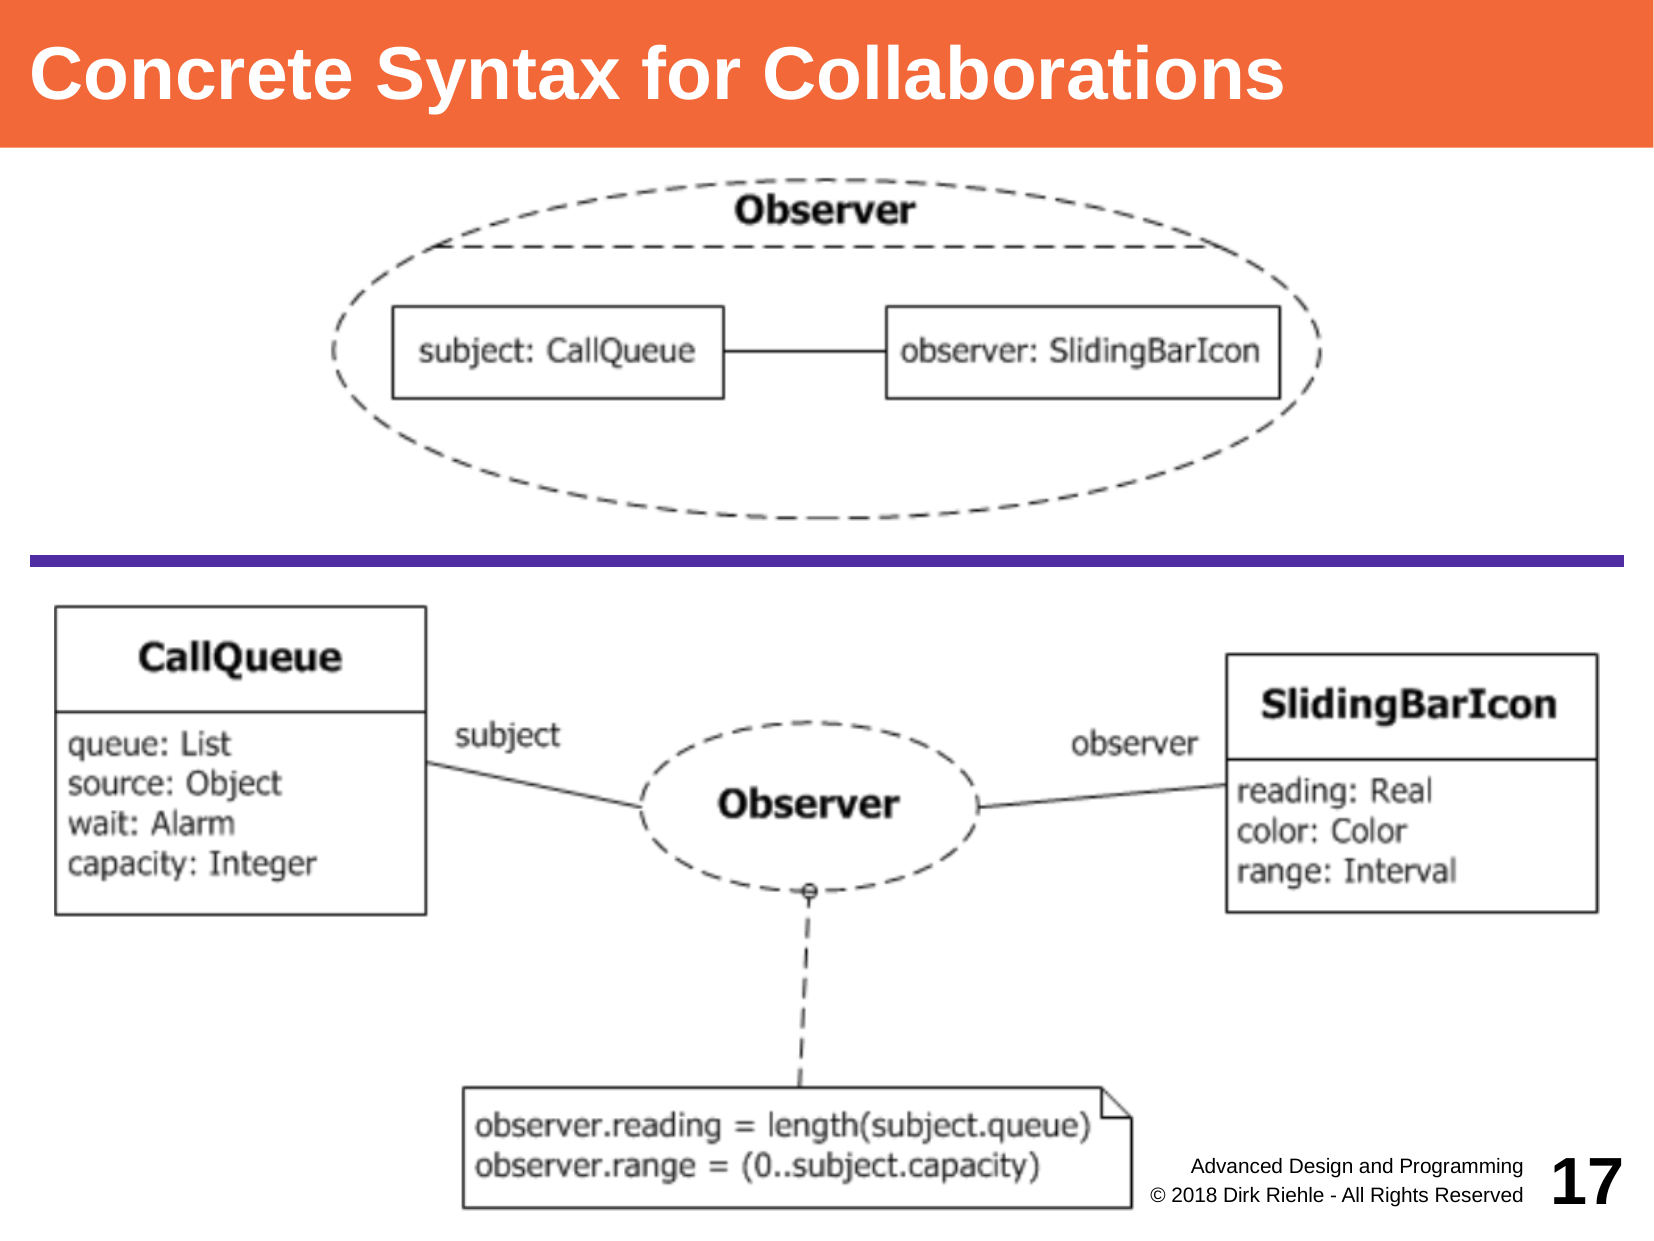

# Concrete Syntax for Collaborations
Advanced Design and Programming
17
© 2018 Dirk Riehle - All Rights Reserved